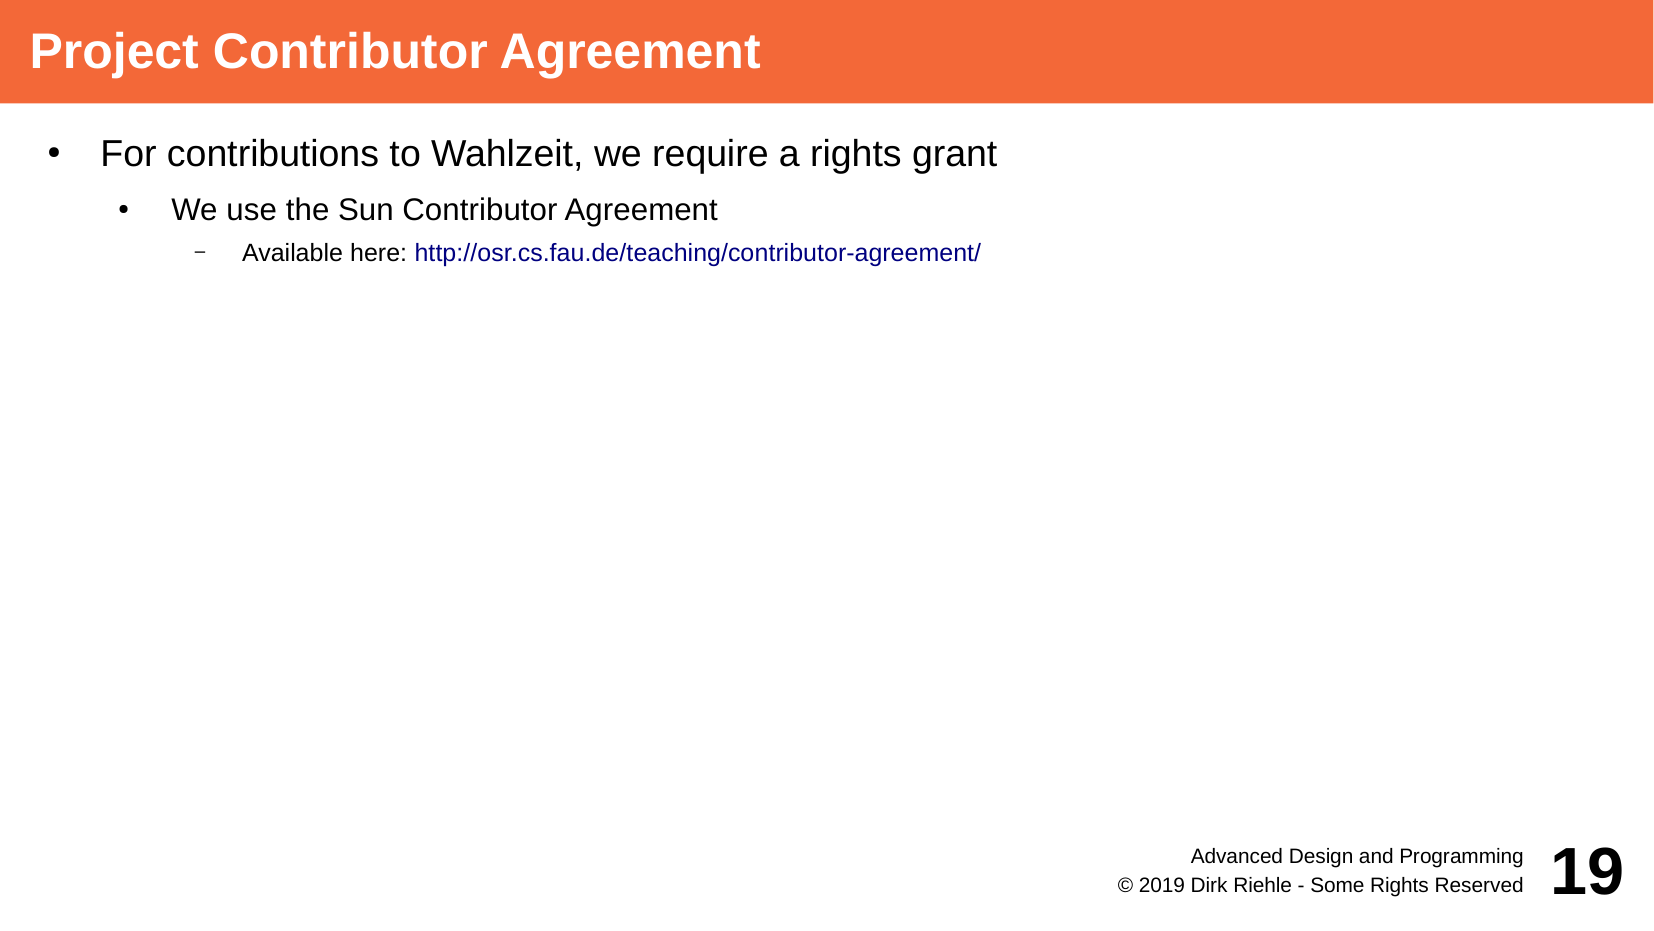

# Project Contributor Agreement
For contributions to Wahlzeit, we require a rights grant
We use the Sun Contributor Agreement
Available here: http://osr.cs.fau.de/teaching/contributor-agreement/
Advanced Design and Programming
19
© 2019 Dirk Riehle - Some Rights Reserved